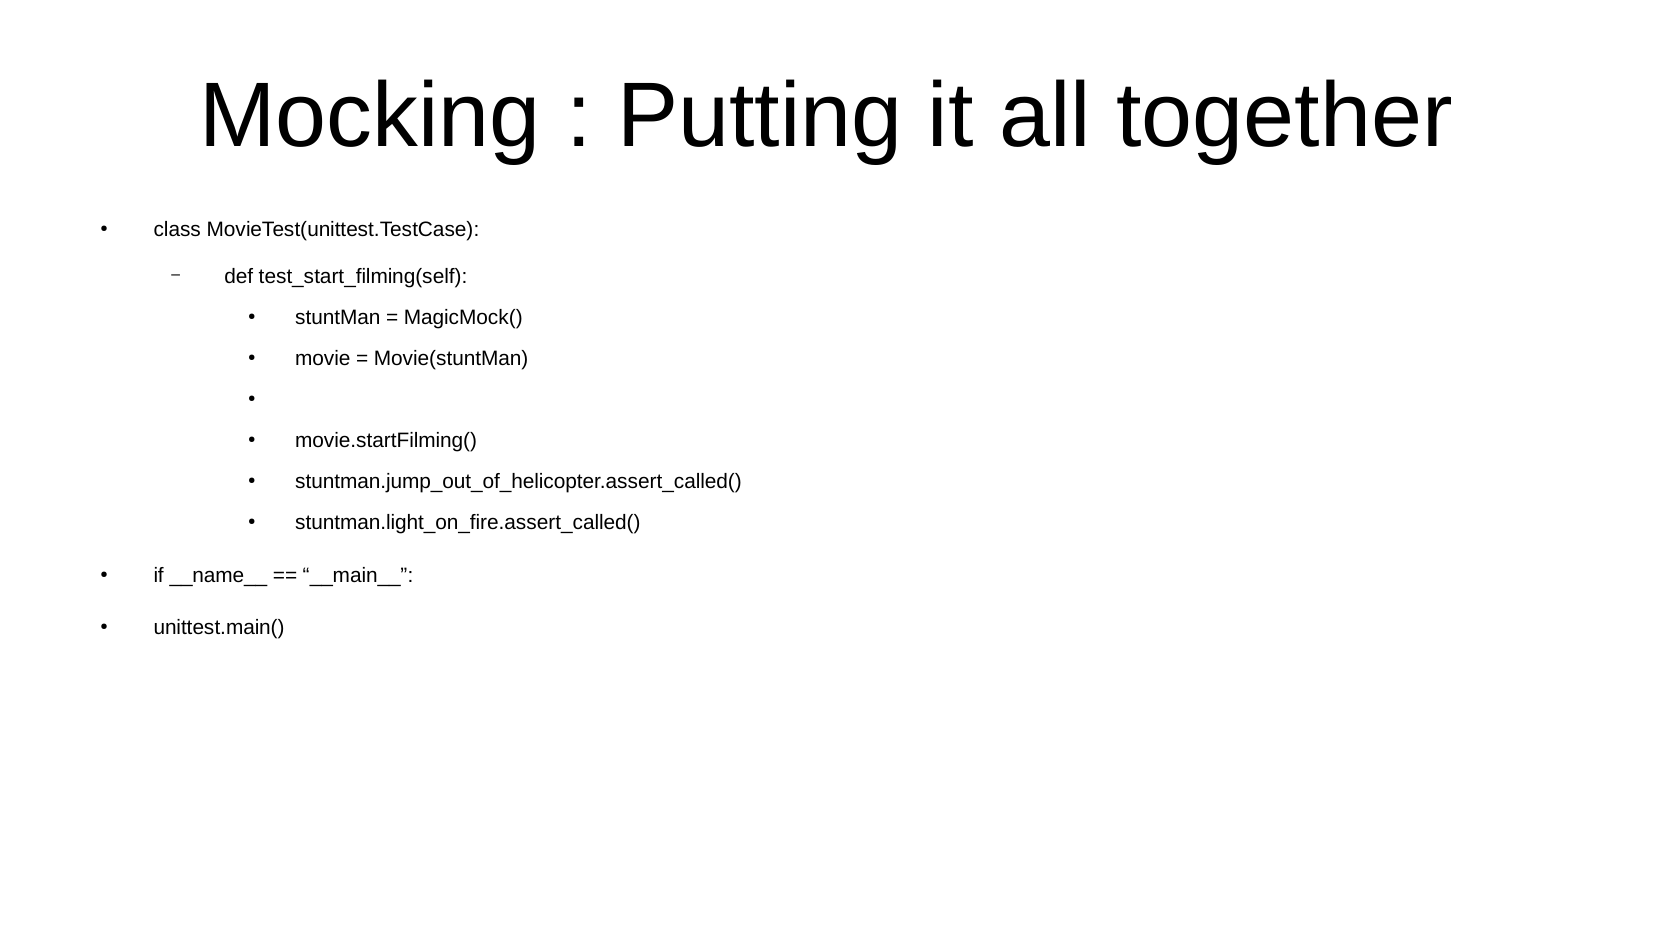

# Mocking : Putting it all together
class MovieTest(unittest.TestCase):
def test_start_filming(self):
stuntMan = MagicMock()
movie = Movie(stuntMan)
movie.startFilming()
stuntman.jump_out_of_helicopter.assert_called()
stuntman.light_on_fire.assert_called()
if __name__ == “__main__”:
unittest.main()